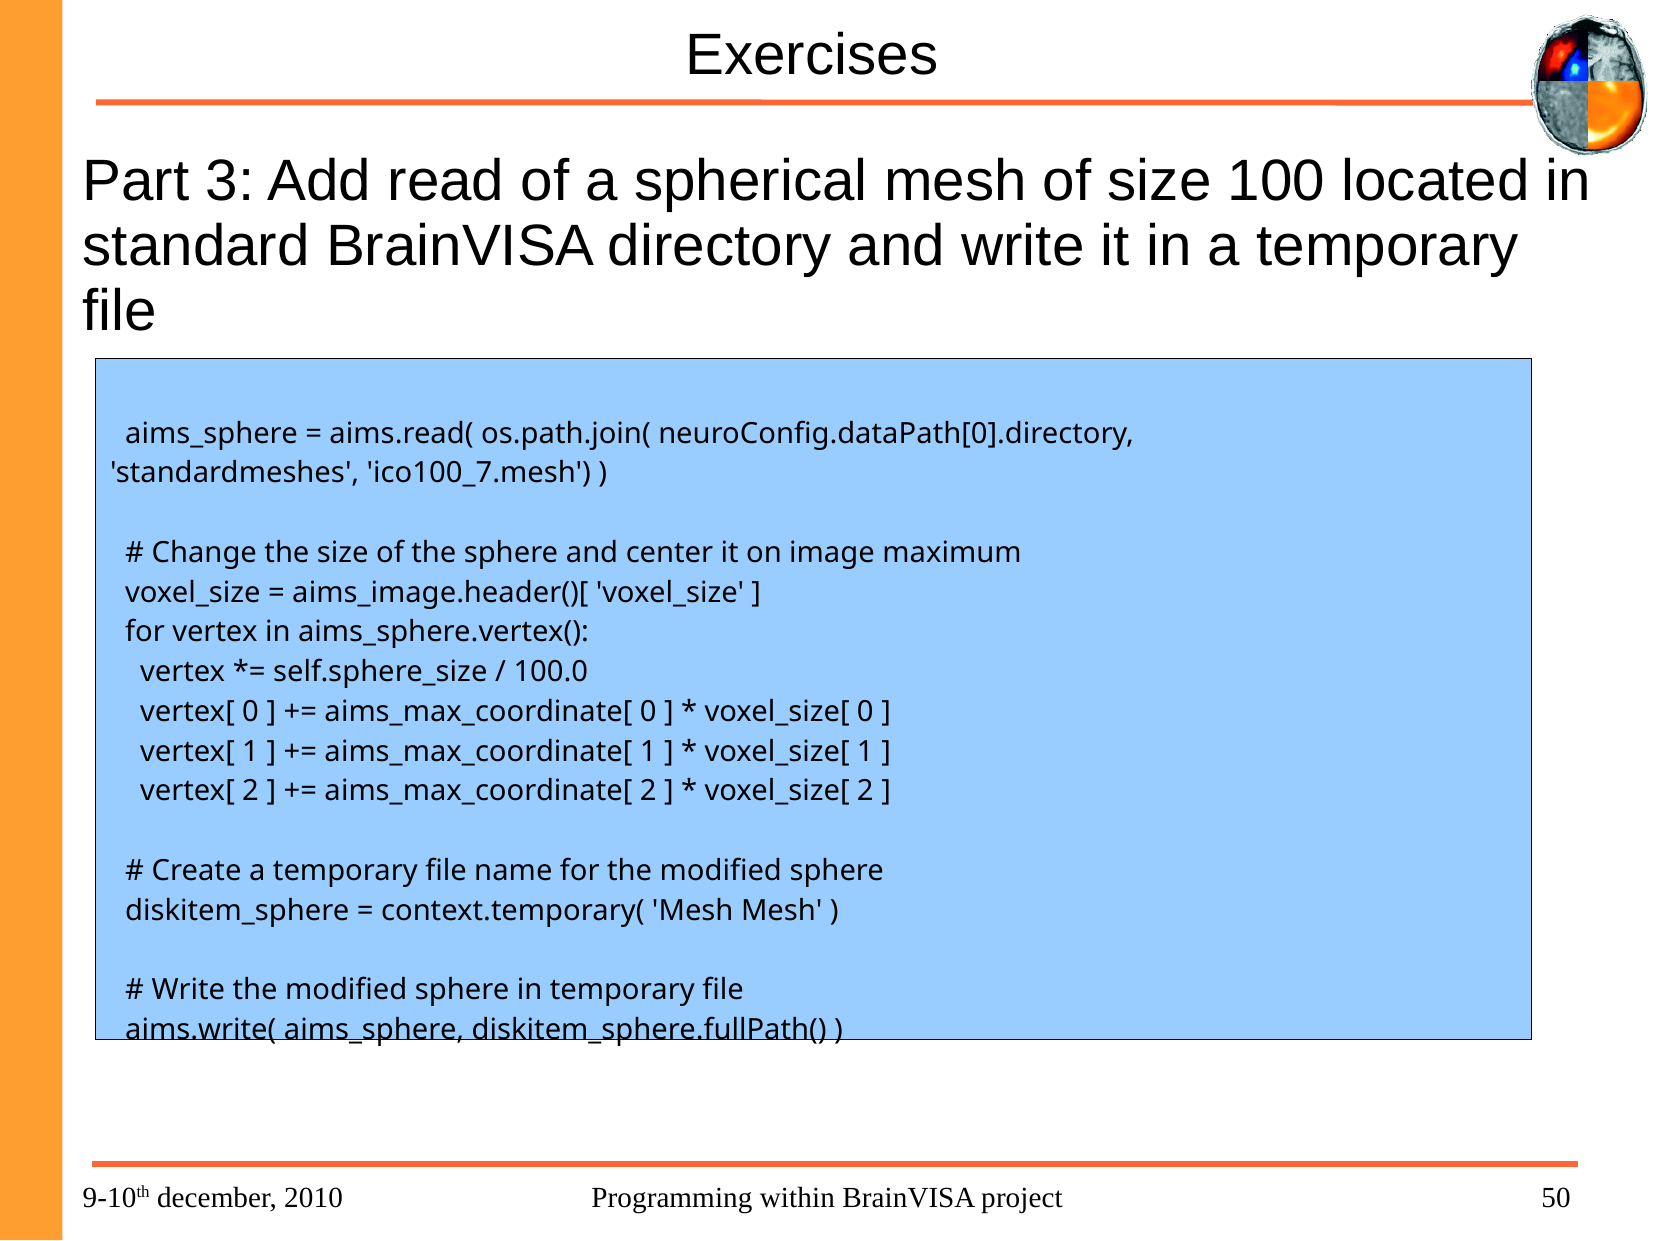

# Exercises
Part 3: Add read of a spherical mesh of size 100 located in standard BrainVISA directory and write it in a temporary file
 aims_sphere = aims.read( os.path.join( neuroConfig.dataPath[0].directory,
'standardmeshes', 'ico100_7.mesh') )
 # Change the size of the sphere and center it on image maximum
 voxel_size = aims_image.header()[ 'voxel_size' ]
 for vertex in aims_sphere.vertex():
 vertex *= self.sphere_size / 100.0
 vertex[ 0 ] += aims_max_coordinate[ 0 ] * voxel_size[ 0 ]
 vertex[ 1 ] += aims_max_coordinate[ 1 ] * voxel_size[ 1 ]
 vertex[ 2 ] += aims_max_coordinate[ 2 ] * voxel_size[ 2 ]
 # Create a temporary file name for the modified sphere
 diskitem_sphere = context.temporary( 'Mesh Mesh' )
 # Write the modified sphere in temporary file
 aims.write( aims_sphere, diskitem_sphere.fullPath() )
50